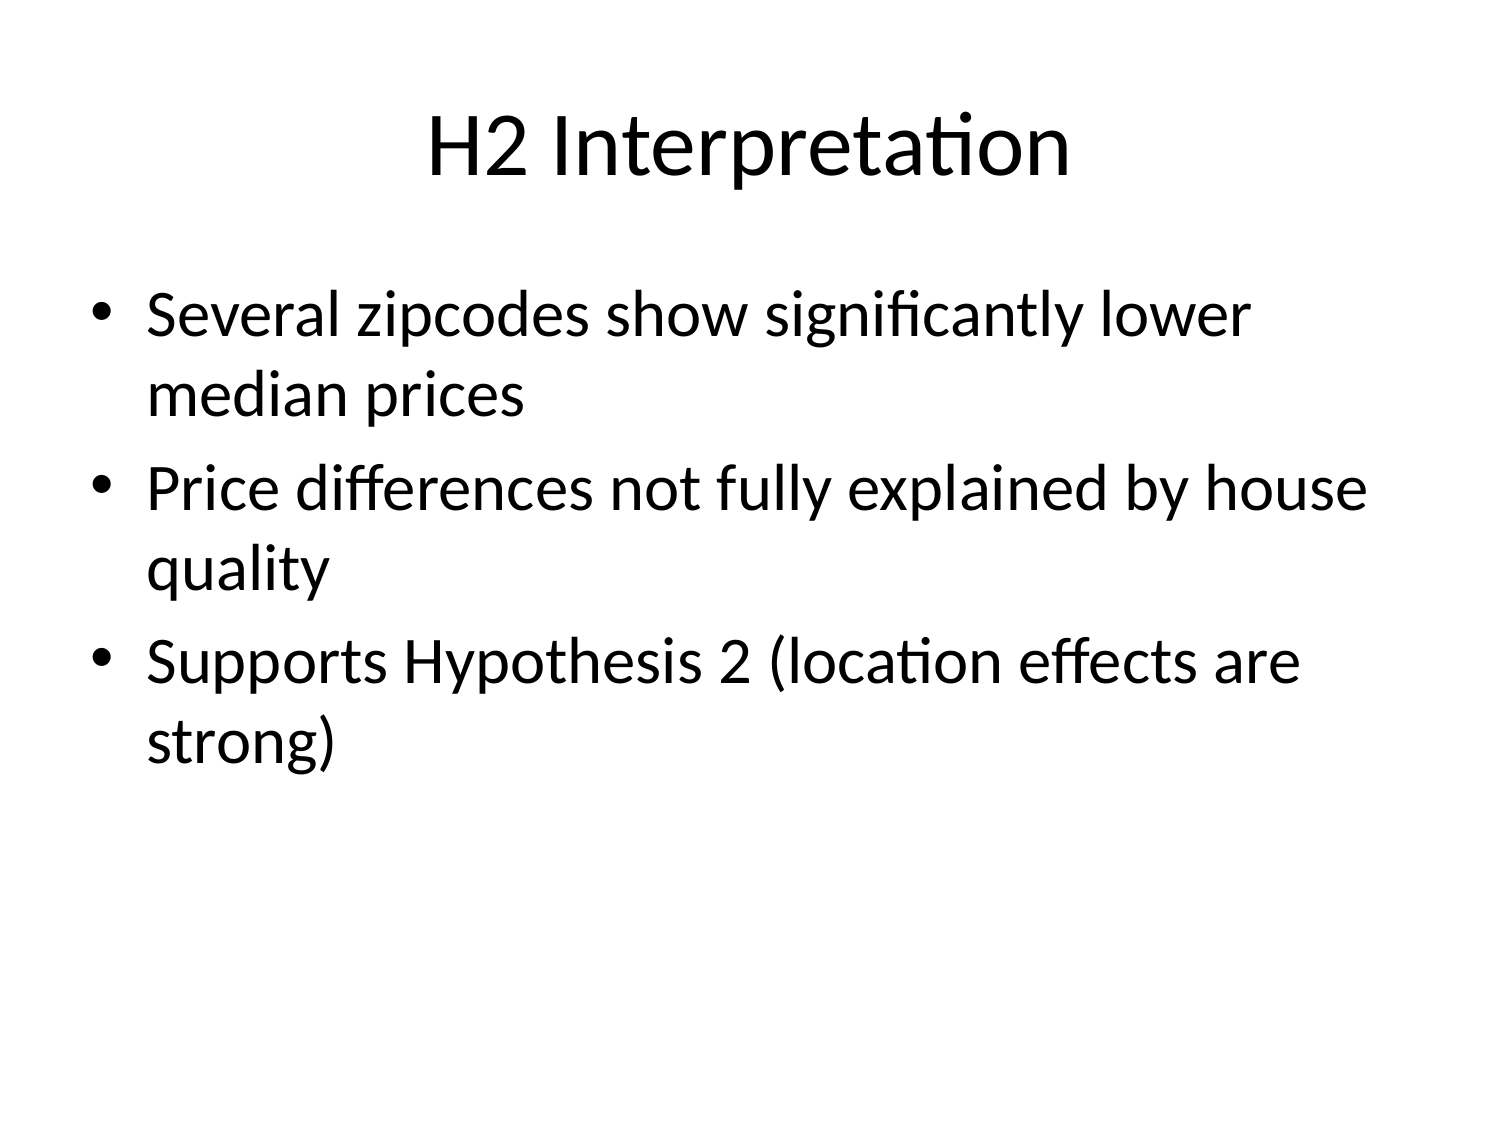

# H2 Interpretation
Several zipcodes show significantly lower median prices
Price differences not fully explained by house quality
Supports Hypothesis 2 (location effects are strong)